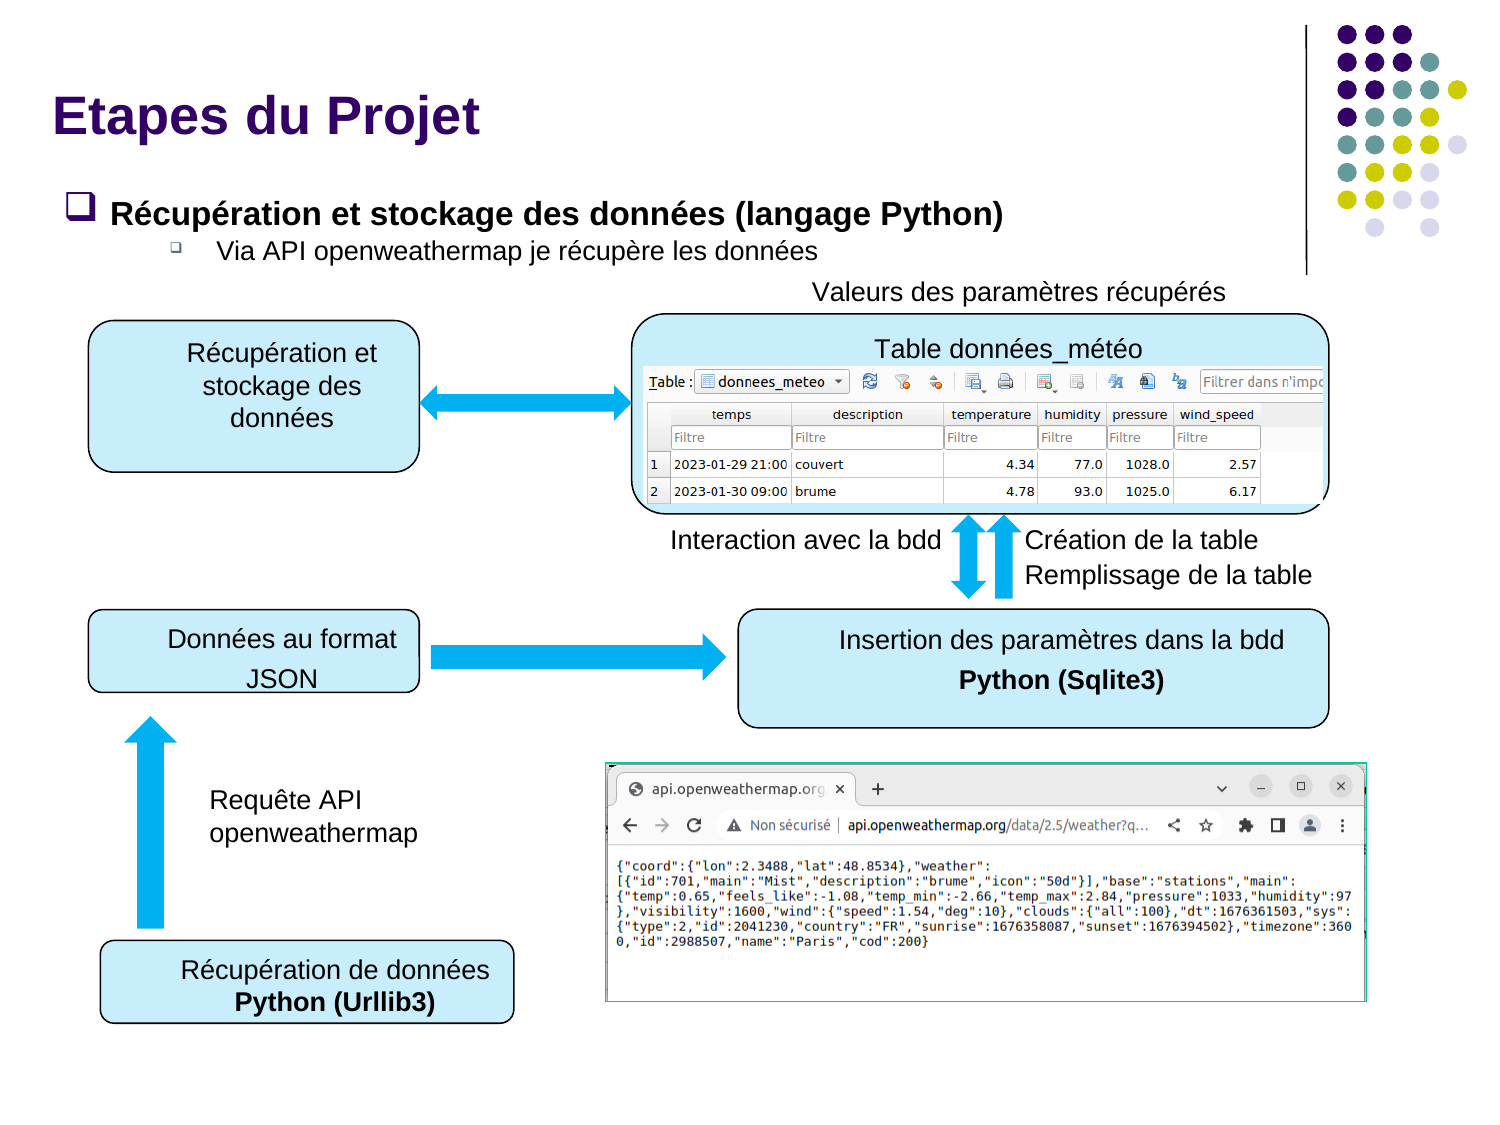

Etapes du Projet
Récupération et stockage des données (langage Python)
Via API openweathermap je récupère les données
Valeurs des paramètres récupérés
Table données_météo
Récupération et stockage des données
Interaction avec la bdd
Création de la table
Remplissage de la table
Insertion des paramètres dans la bdd
Python (Sqlite3)
Données au format
JSON
Requête API openweathermap
Récupération de données Python (Urllib3)